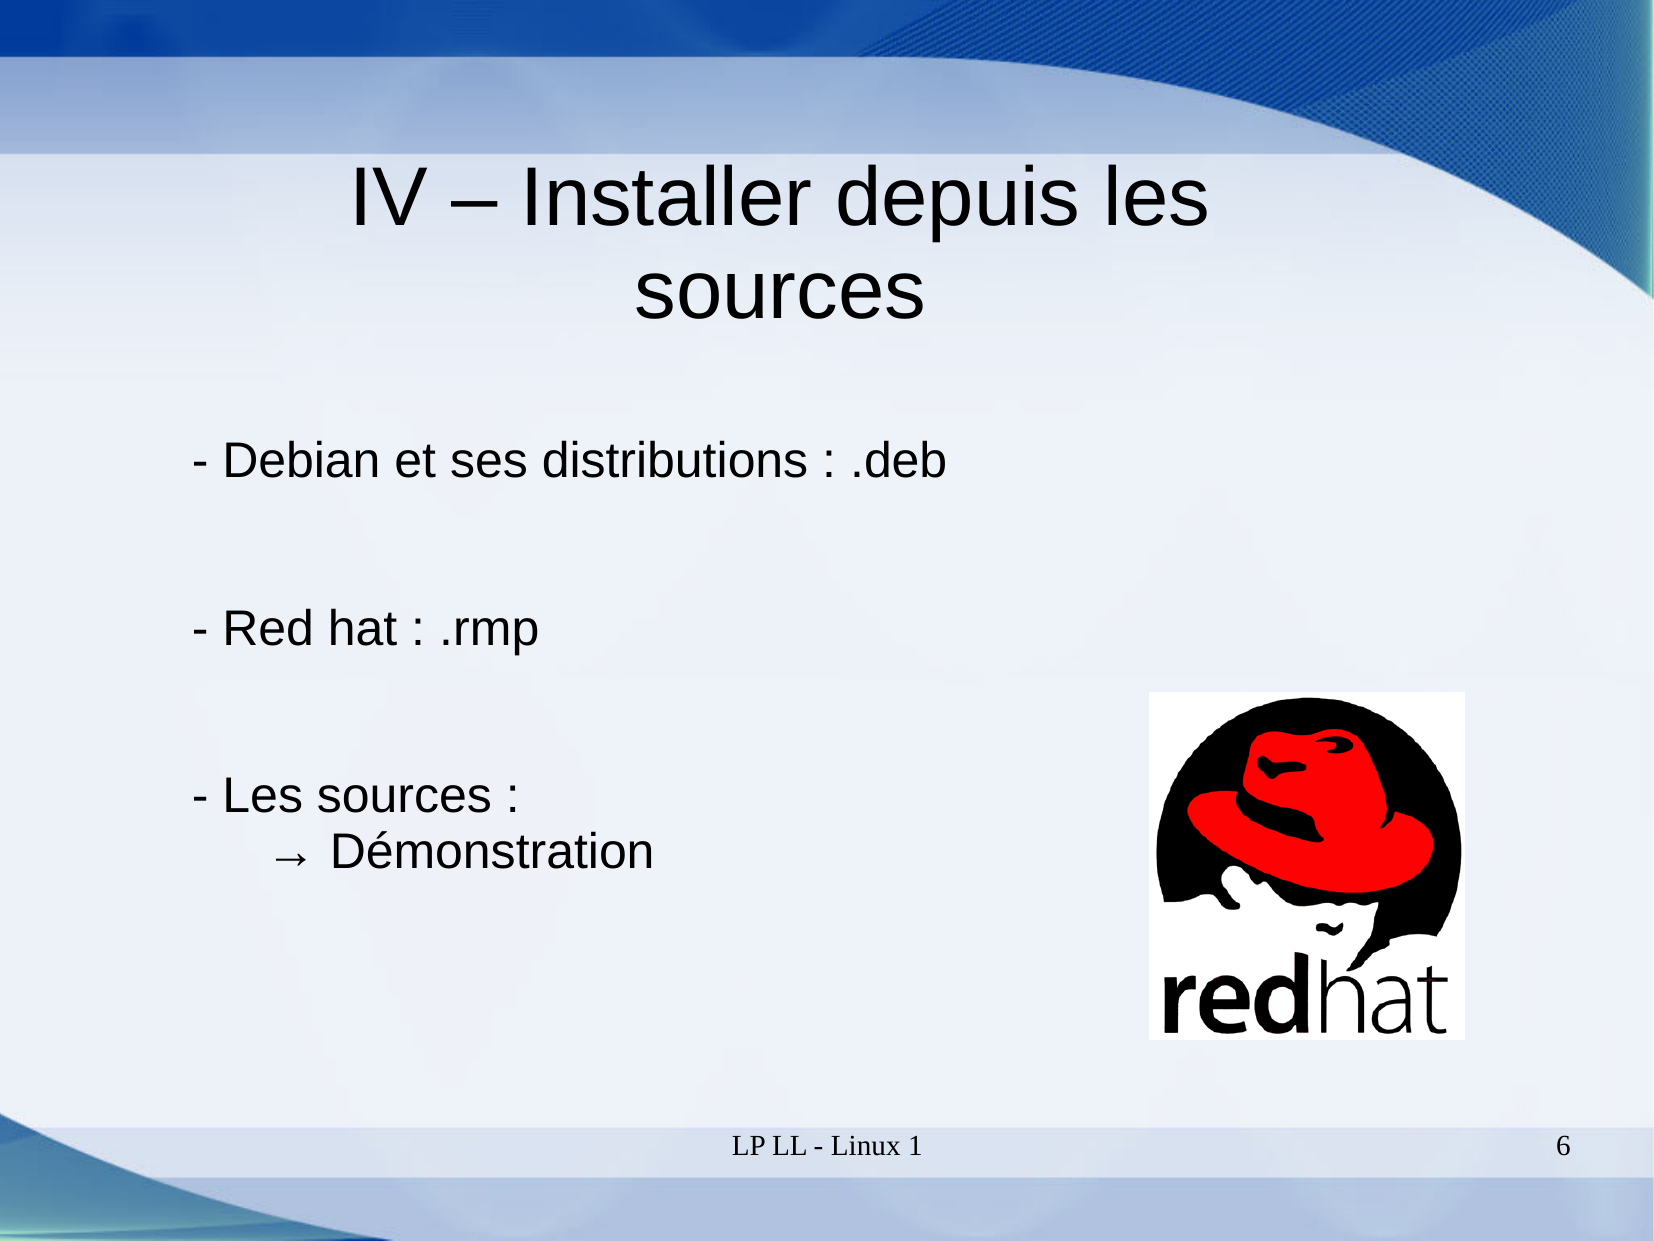

IV – Installer depuis les sources
- Debian et ses distributions : .deb
- Red hat : .rmp
- Les sources :
	→ Démonstration
LP LL - Linux 1
6